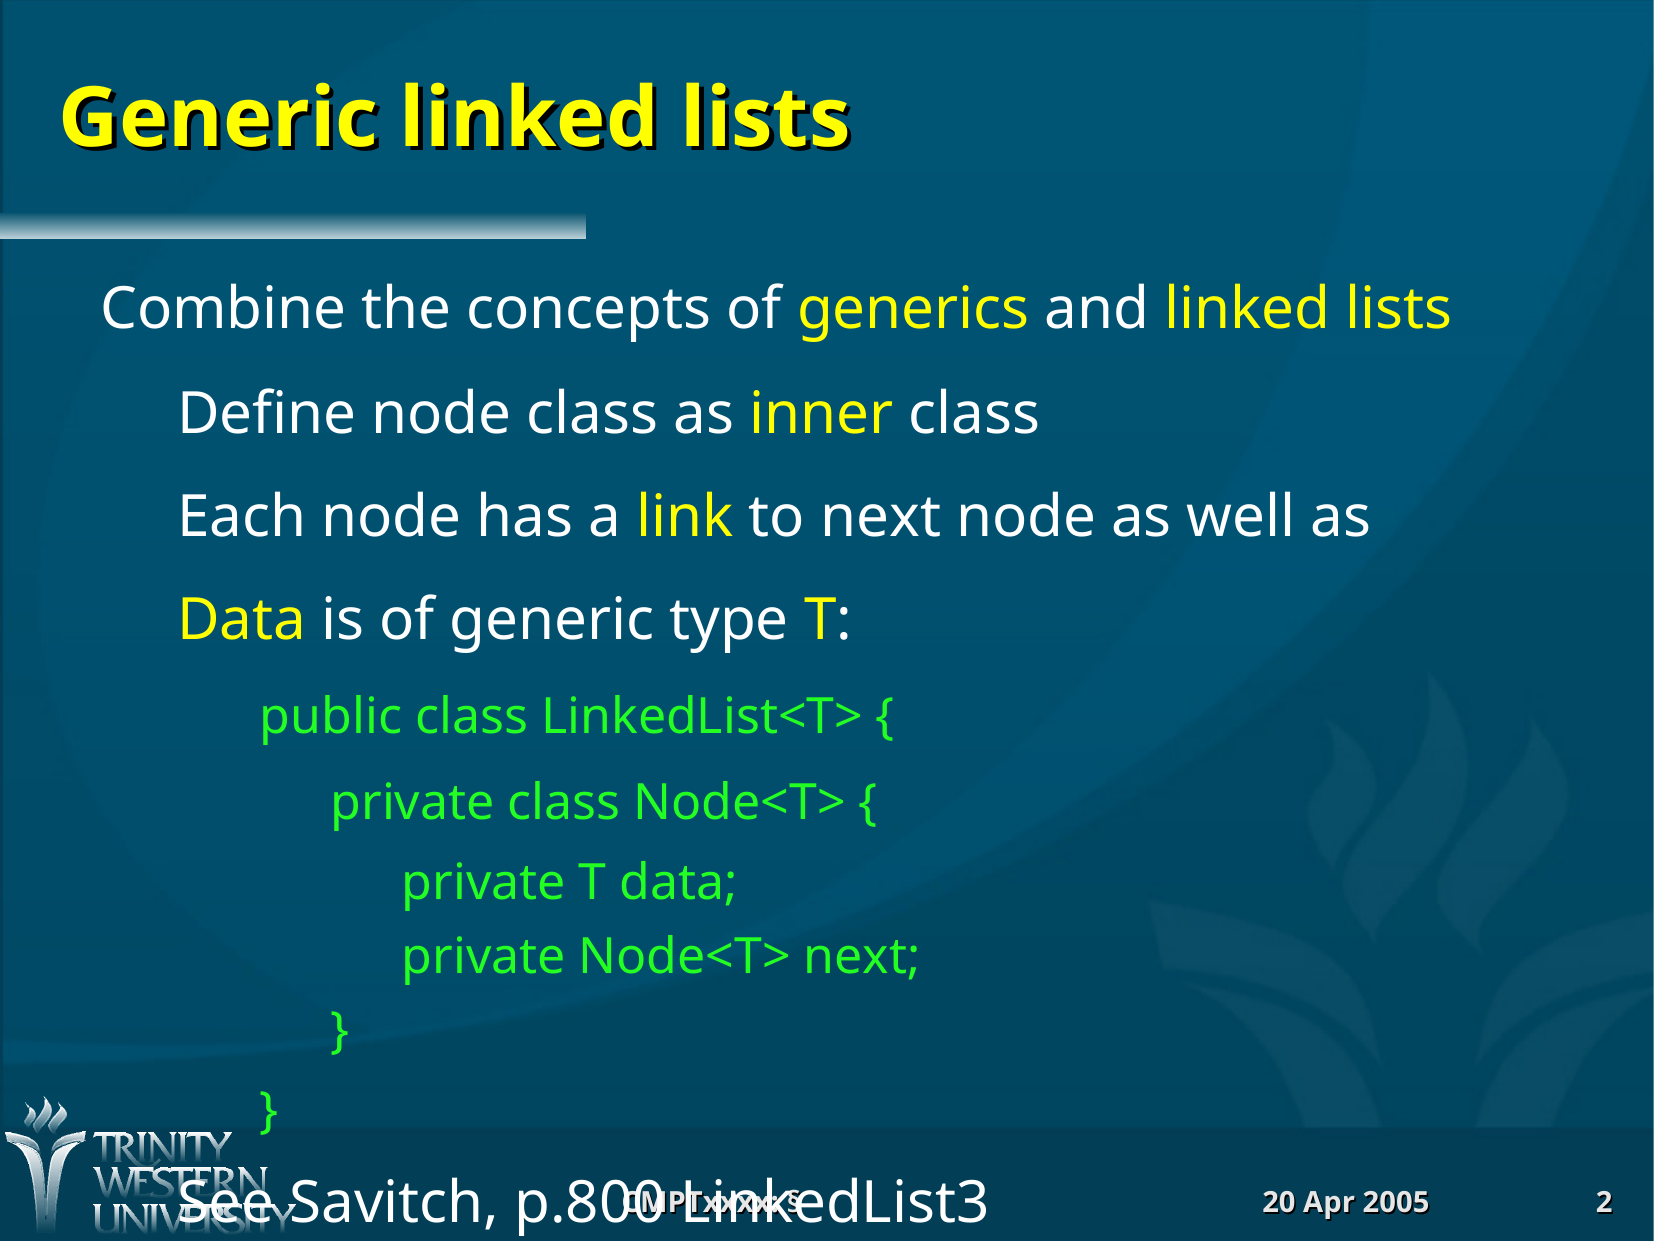

# Generic linked lists
Combine the concepts of generics and linked lists
Define node class as inner class
Each node has a link to next node as well as
Data is of generic type T:
public class LinkedList<T> {
private class Node<T> {
private T data;
private Node<T> next;
}
}
See Savitch, p.800 LinkedList3
CMPTxxxx: §
20 Apr 2005
2